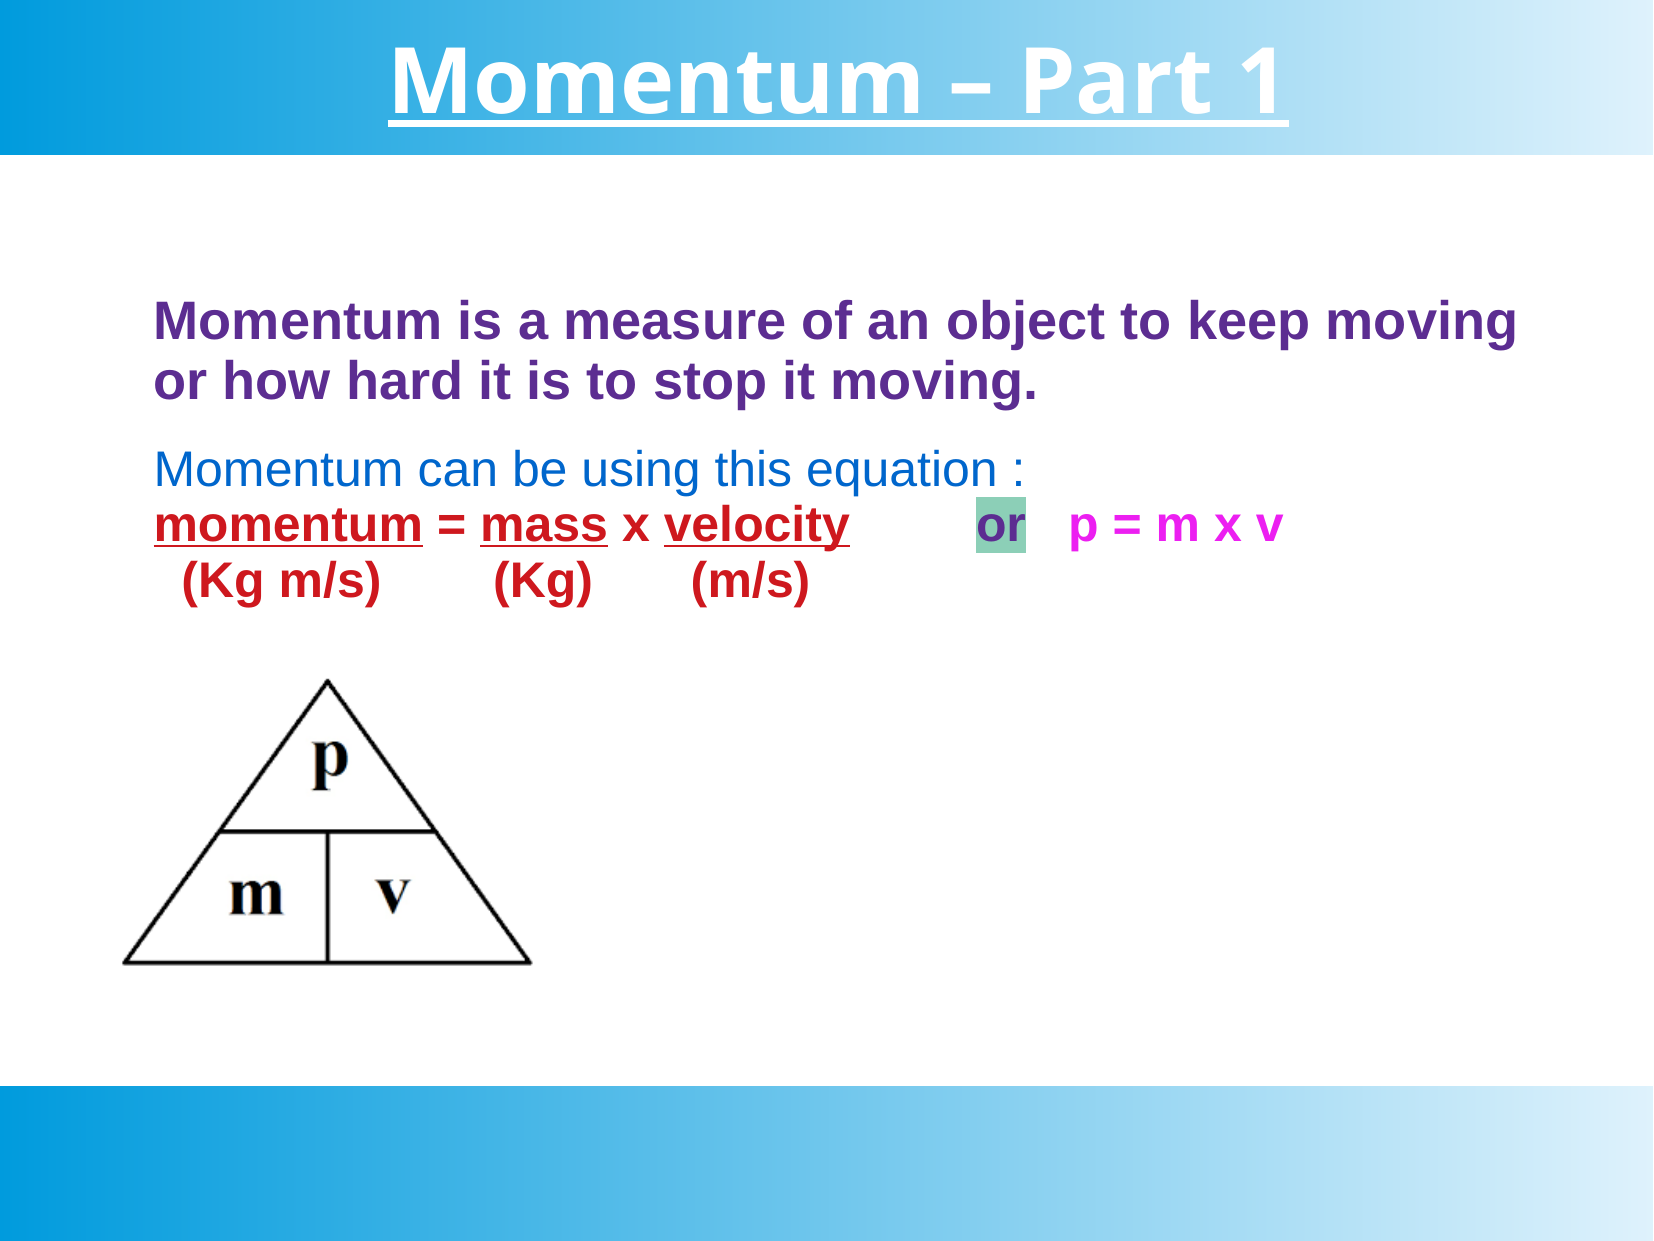

# Momentum – Part 1
Momentum is a measure of an object to keep moving or how hard it is to stop it moving.
Momentum can be using this equation :
momentum = mass x velocity or p = m x v
 (Kg m/s) (Kg) (m/s)